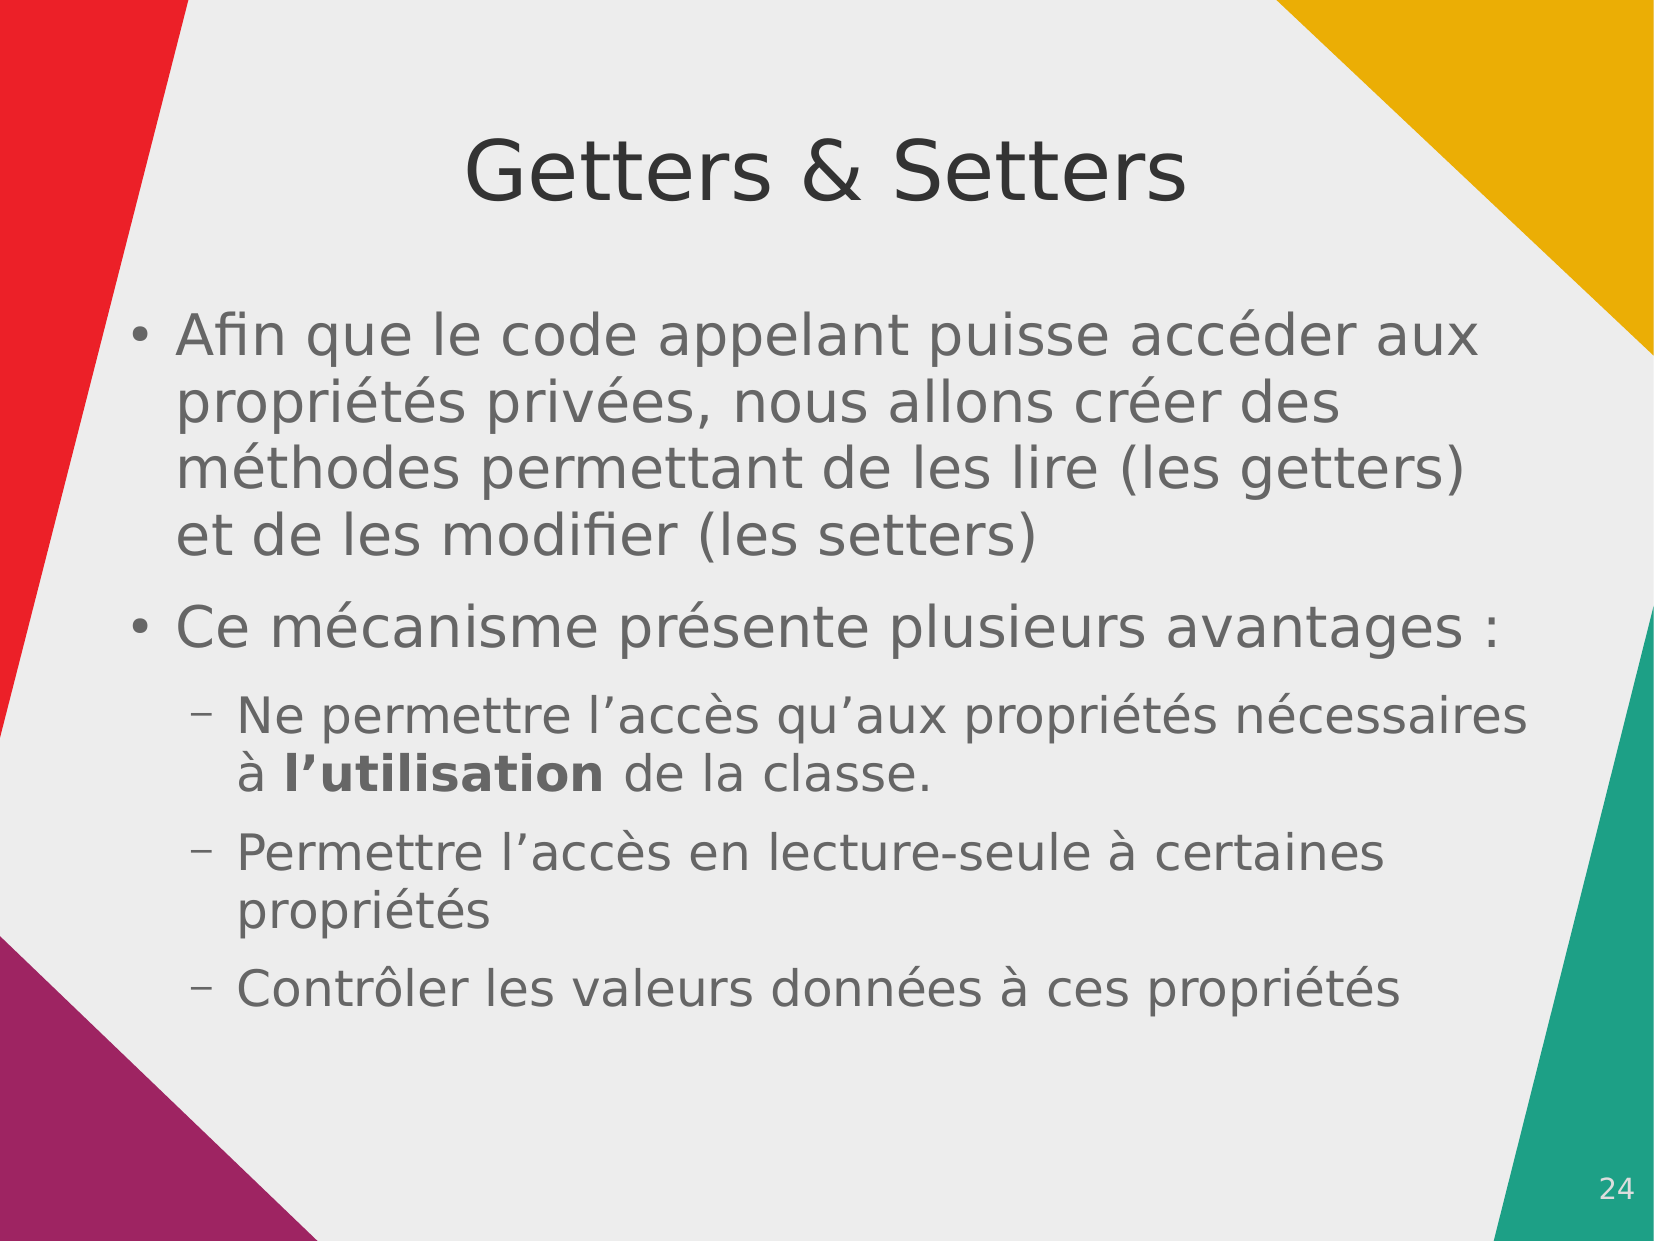

# Getters & Setters
Afin que le code appelant puisse accéder aux propriétés privées, nous allons créer des méthodes permettant de les lire (les getters) et de les modifier (les setters)
Ce mécanisme présente plusieurs avantages :
Ne permettre l’accès qu’aux propriétés nécessaires à l’utilisation de la classe.
Permettre l’accès en lecture-seule à certaines propriétés
Contrôler les valeurs données à ces propriétés
24